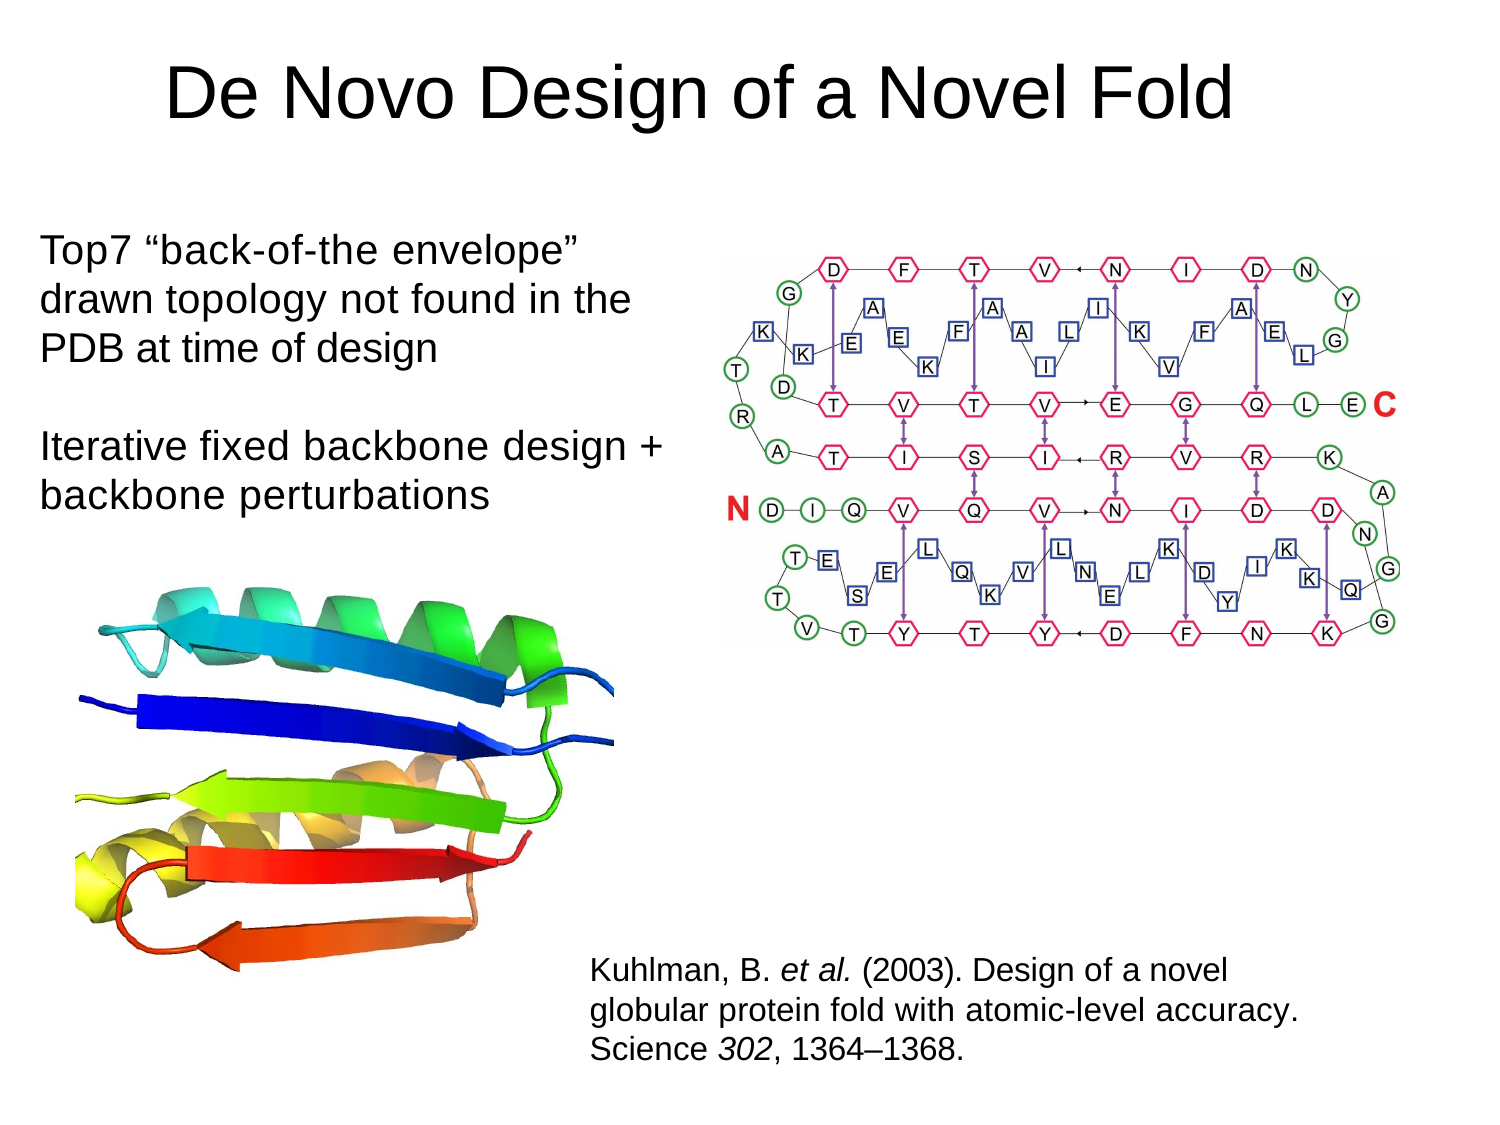

De Novo Design of a Novel Fold
Top7 “back-of-the envelope” drawn topology not found in the PDB at time of design
Iterative fixed backbone design + backbone perturbations
Kuhlman, B. et al. (2003). Design of a novel globular protein fold with atomic-level accuracy. Science 302, 1364–1368.